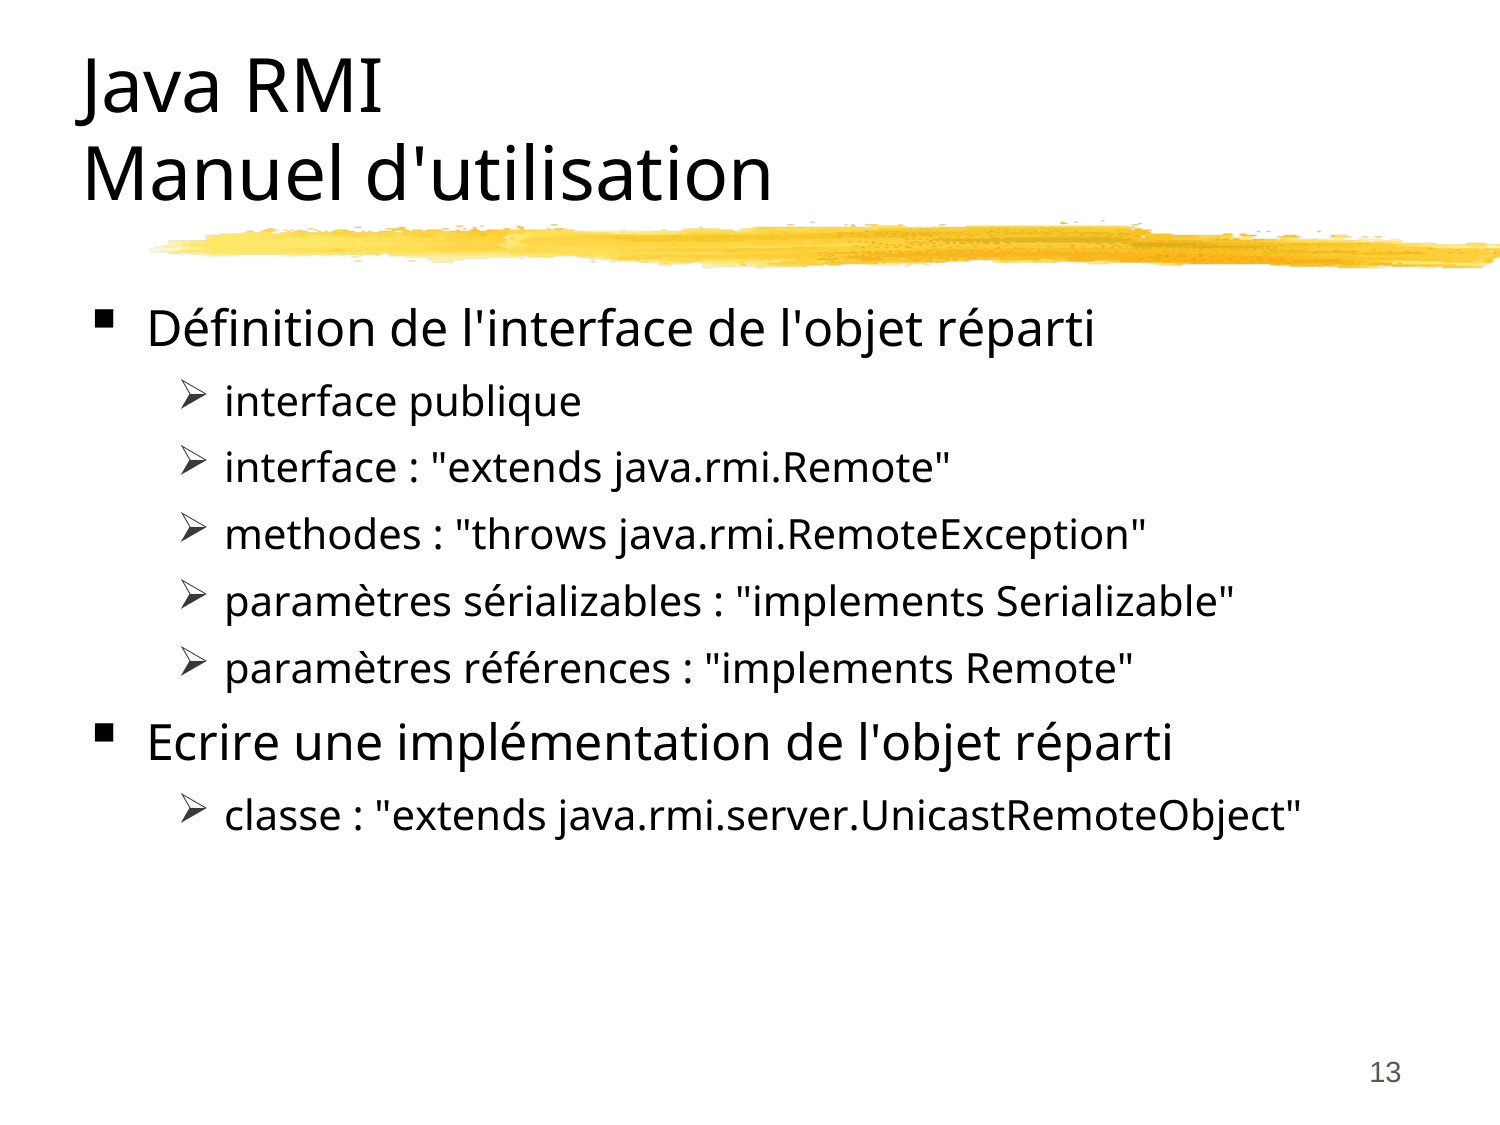

# Java RMI Manuel d'utilisation
Définition de l'interface de l'objet réparti
interface publique
interface : "extends java.rmi.Remote"
methodes : "throws java.rmi.RemoteException"
paramètres sérializables : "implements Serializable"
paramètres références : "implements Remote"
Ecrire une implémentation de l'objet réparti
classe : "extends java.rmi.server.UnicastRemoteObject"